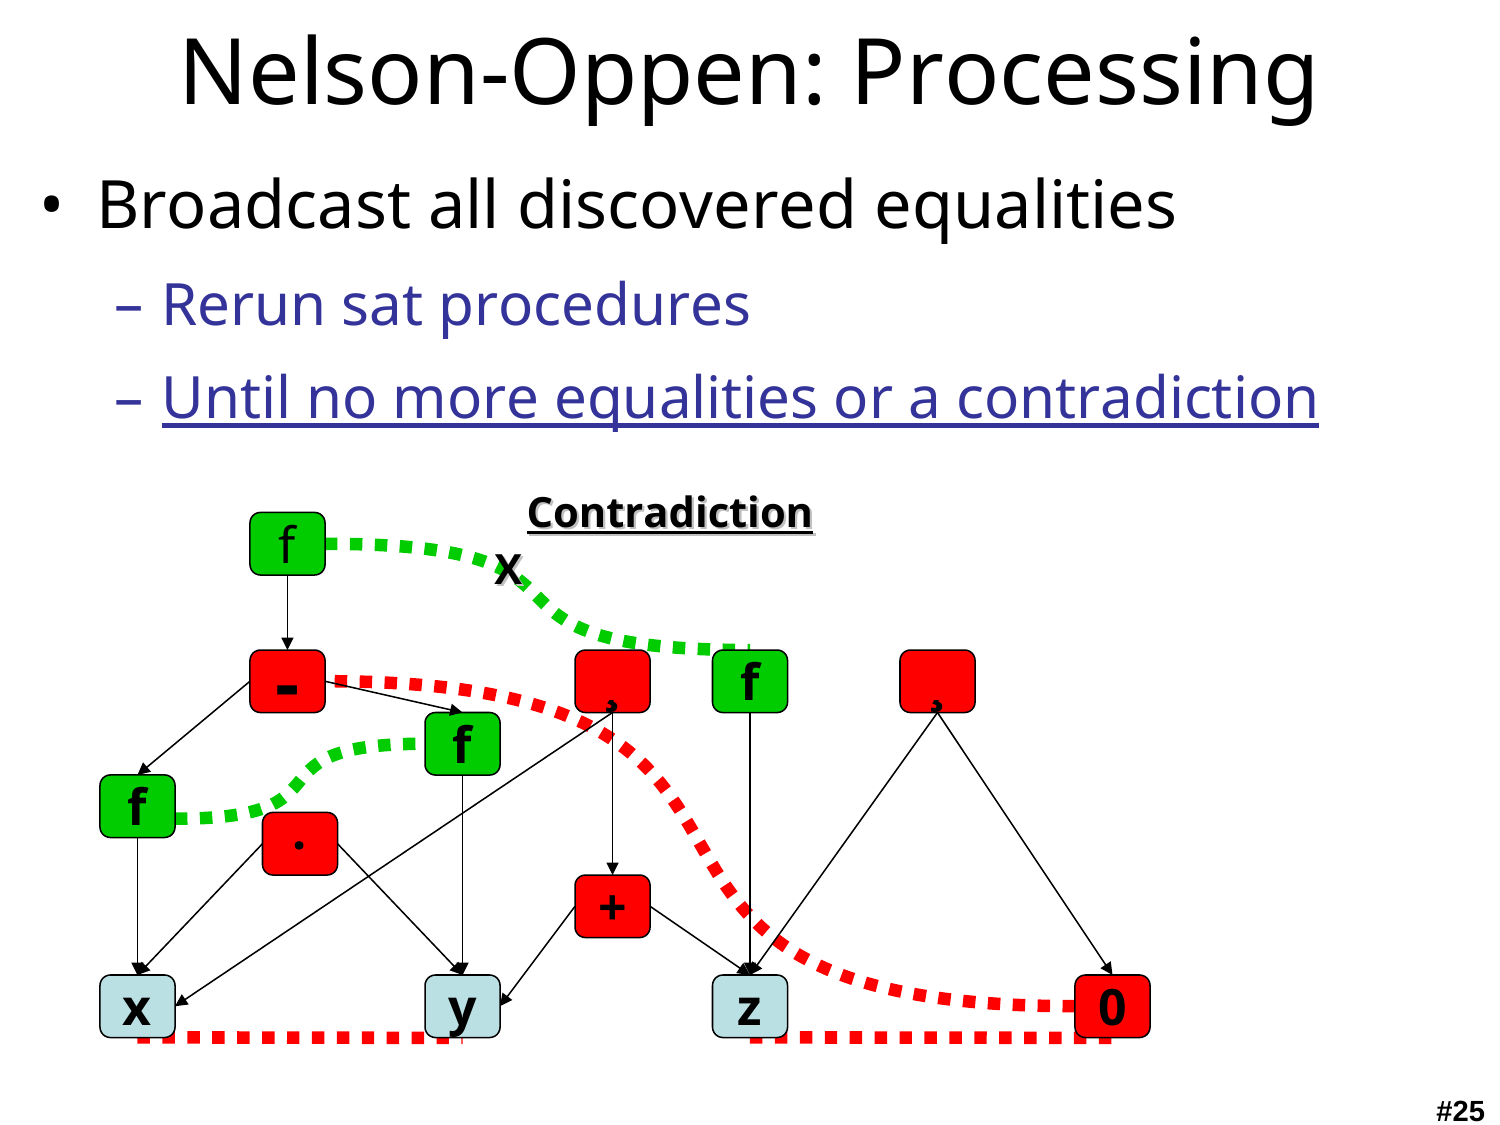

# Nelson-Oppen: Processing
Broadcast all discovered equalities
Rerun sat procedures
Until no more equalities or a contradiction
 Contradiction
X
f
-
¸
f
¸
f
f
·
+
x
y
z
0
25